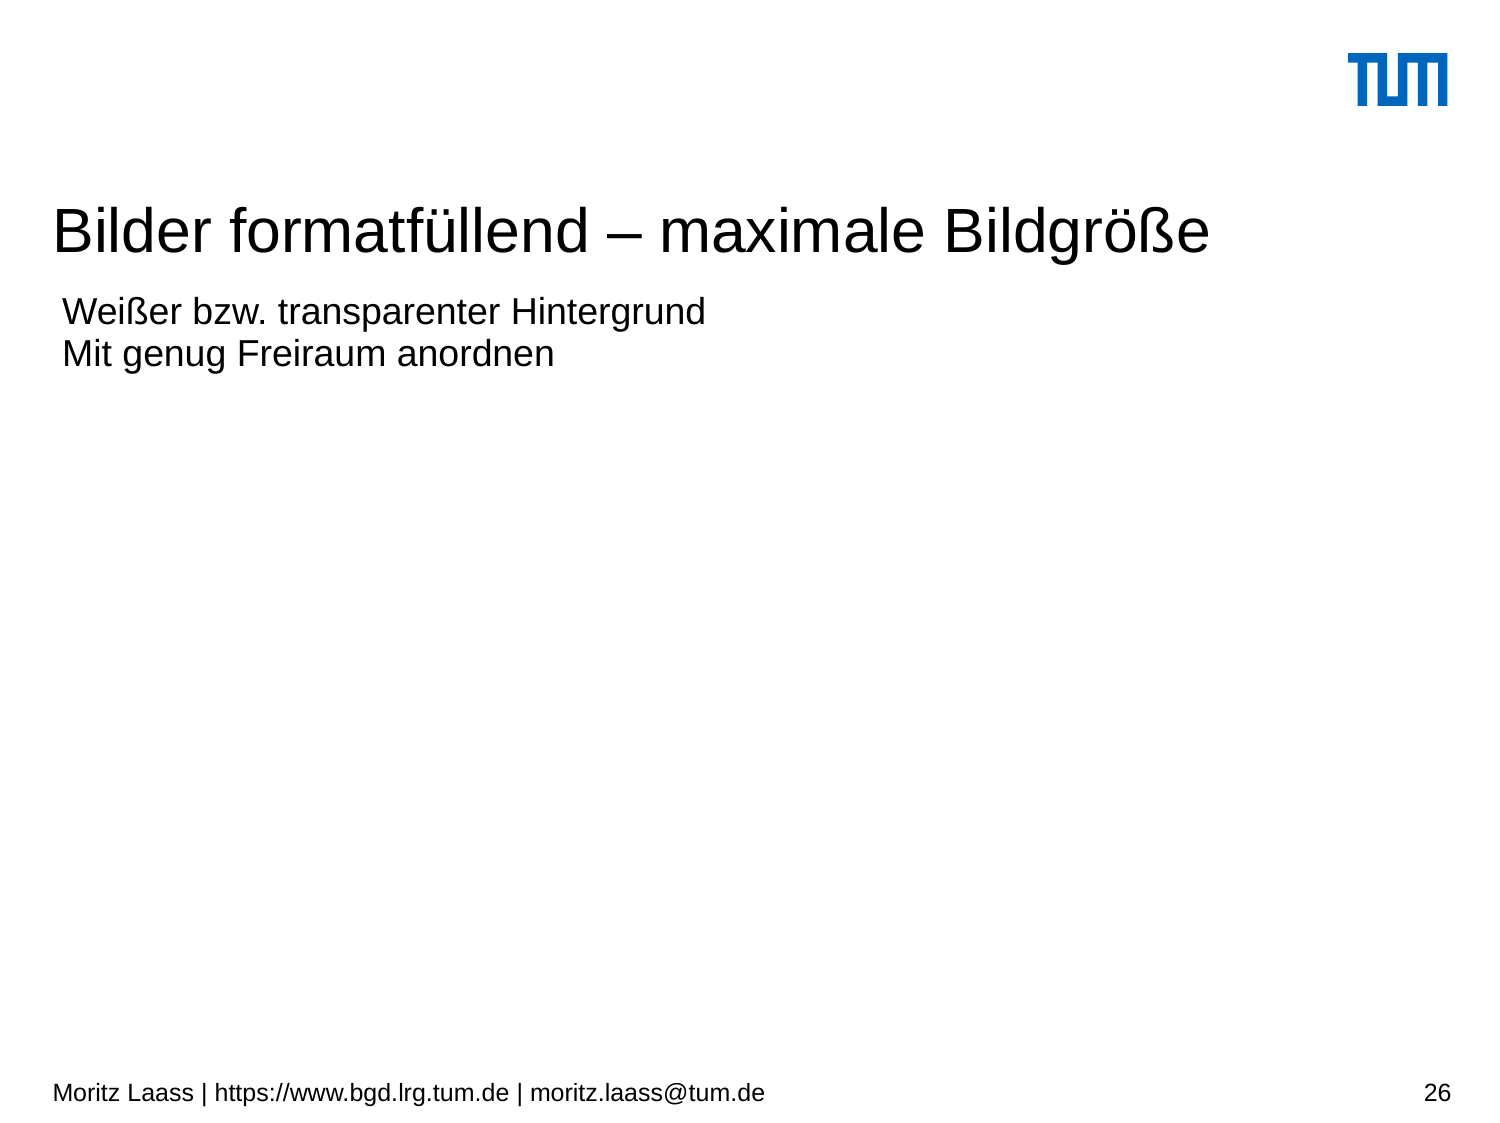

# Bilder formatfüllend – maximale Bildgröße
Weißer bzw. transparenter Hintergrund
Mit genug Freiraum anordnen
Moritz Laass | https://www.bgd.lrg.tum.de | moritz.laass@tum.de
26